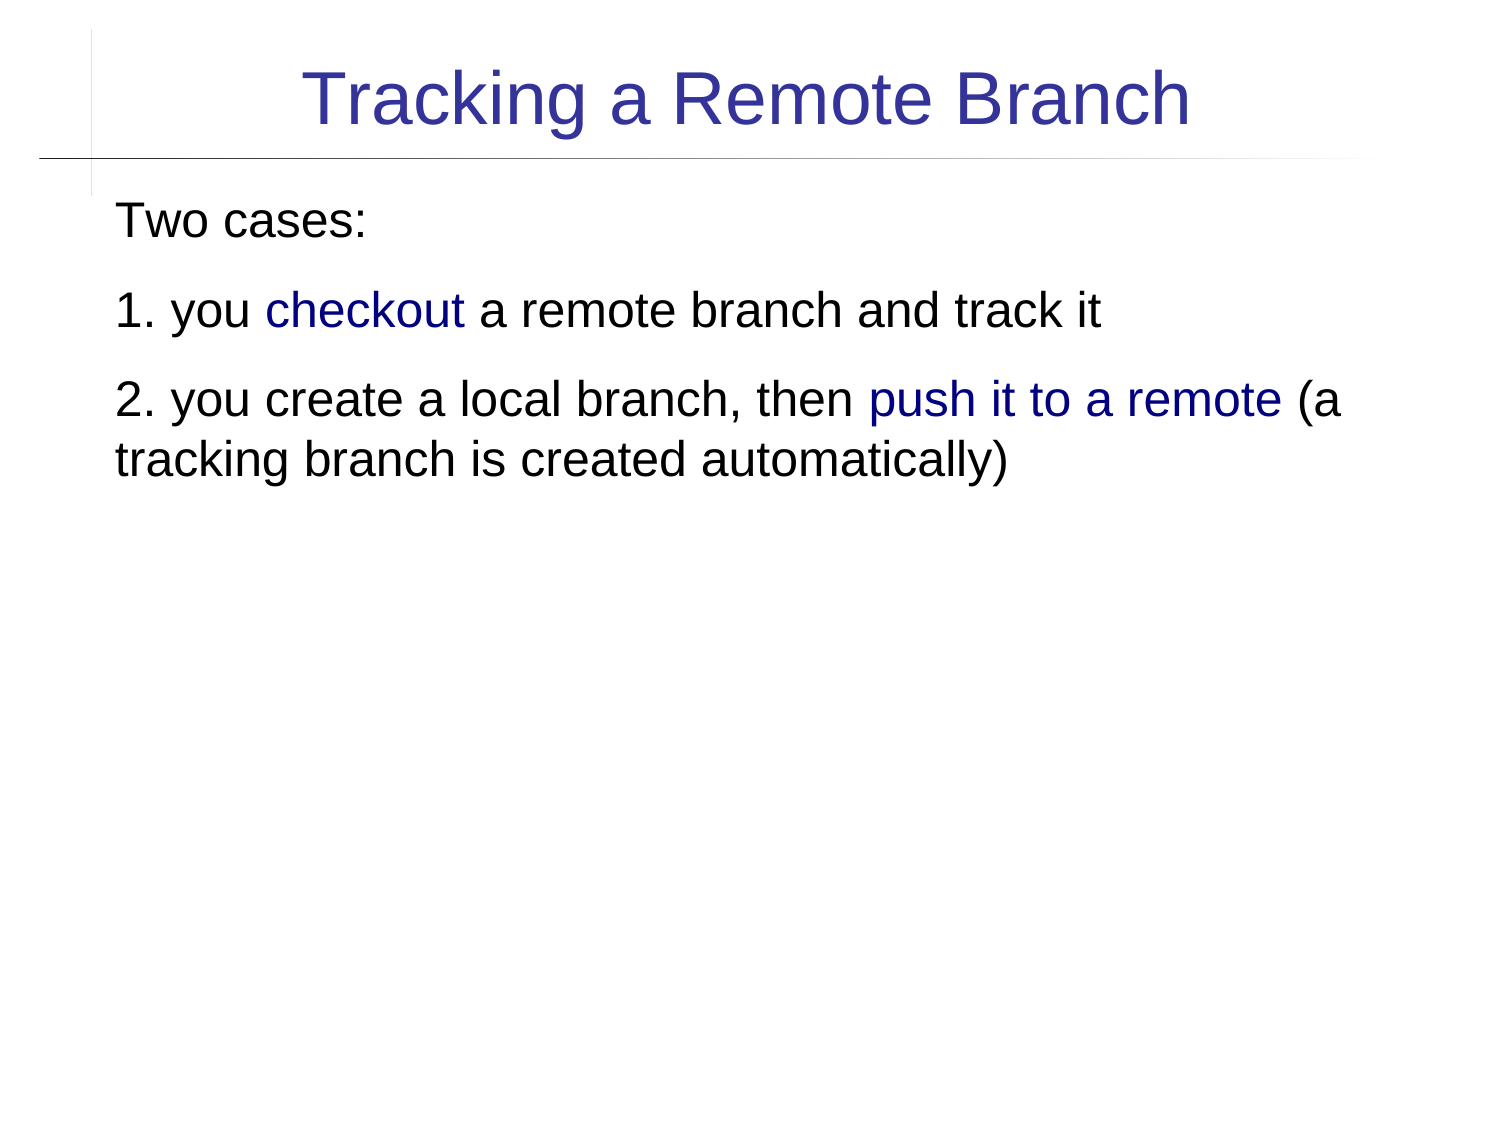

# Tracking a Remote Branch
Two cases:
1. you checkout a remote branch and track it
2. you create a local branch, then push it to a remote (a tracking branch is created automatically)